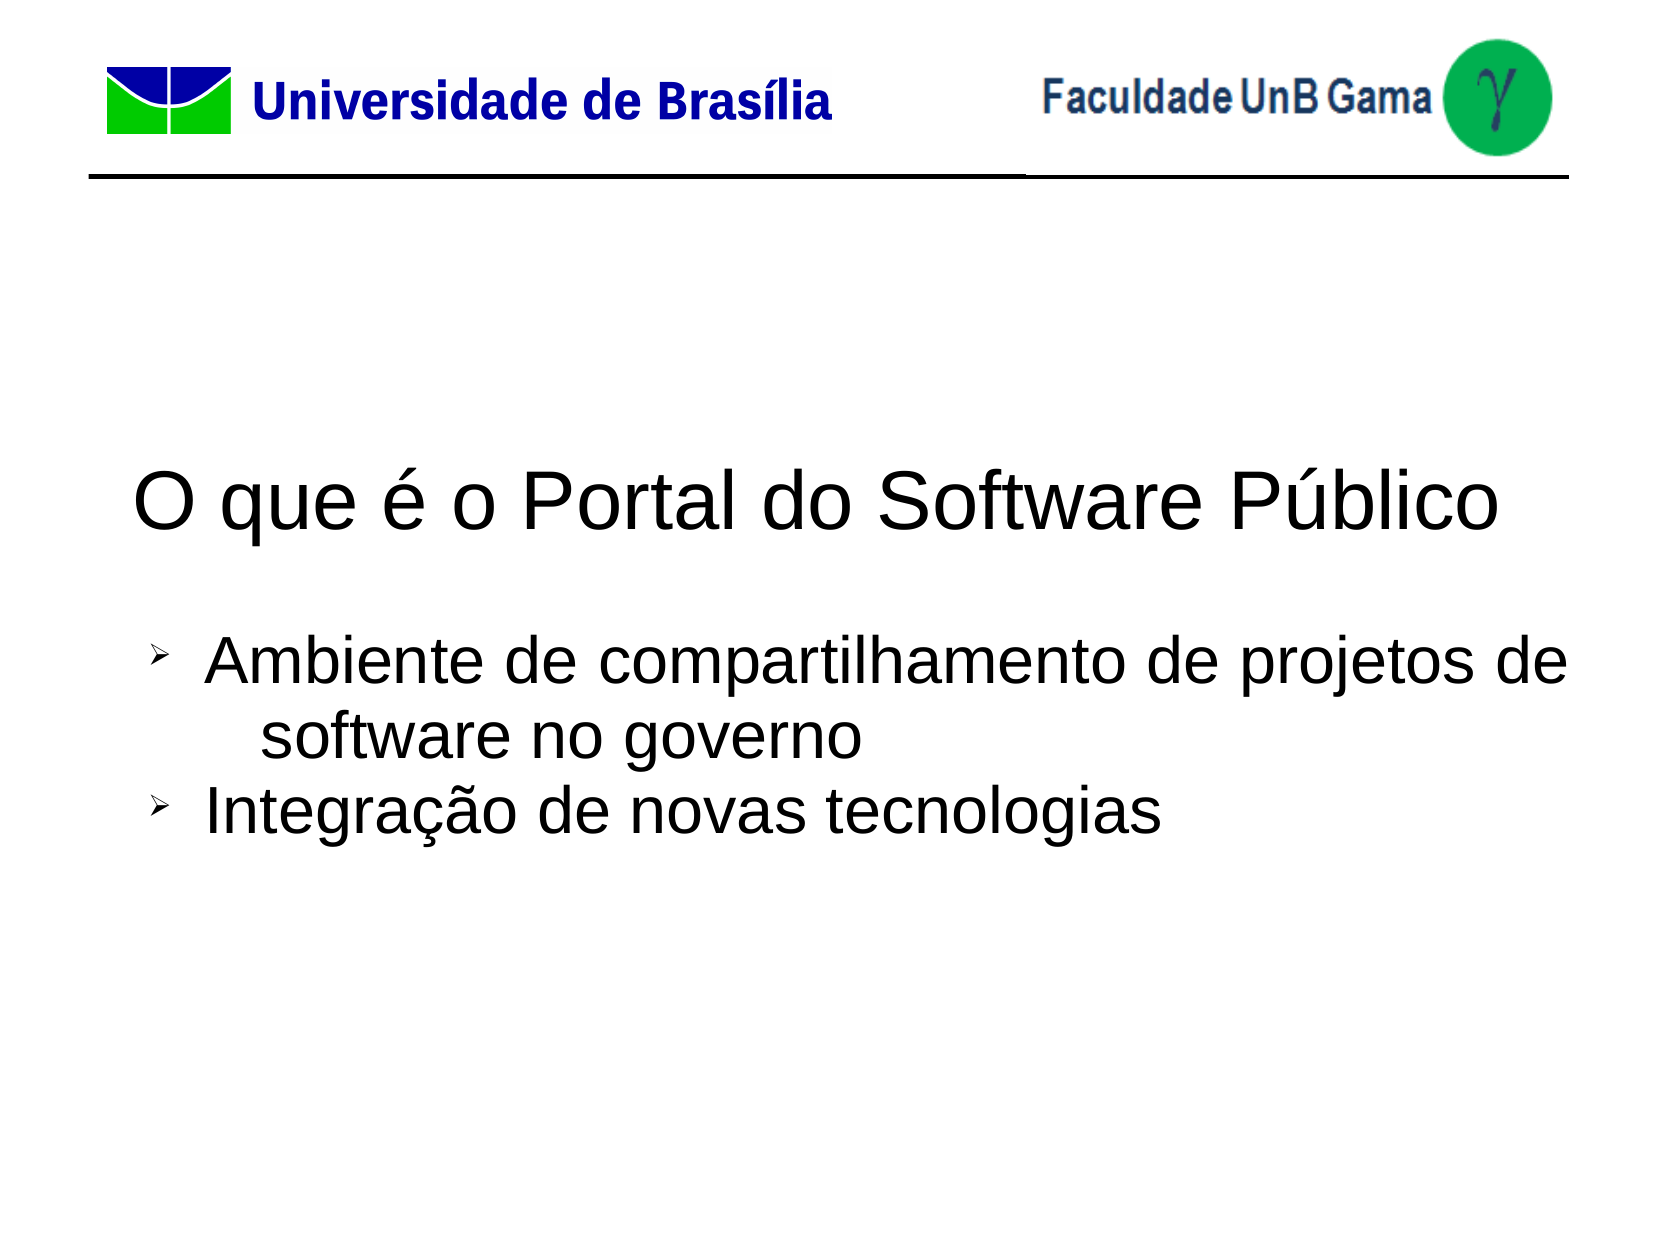

#
O que é o Portal do Software Público
Ambiente de compartilhamento de projetos de software no governo
Integração de novas tecnologias